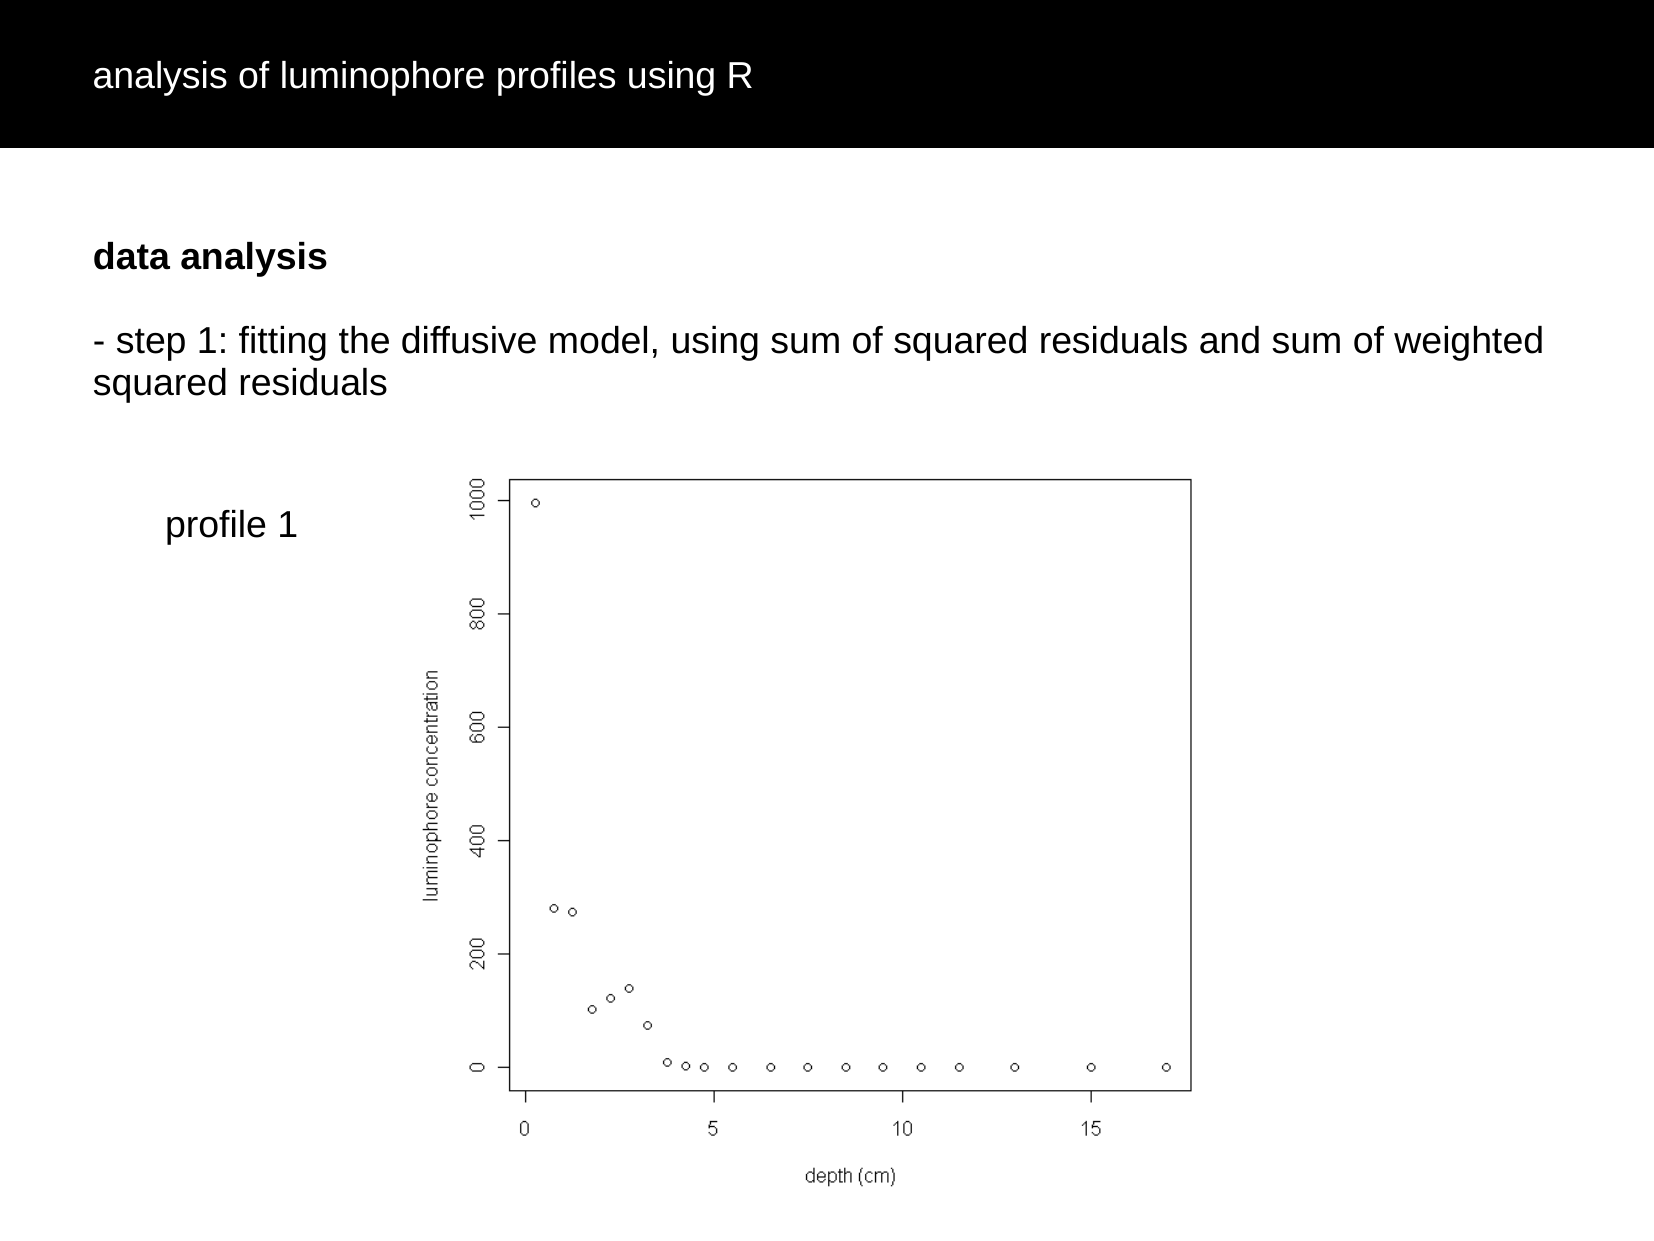

analysis of luminophore profiles using R
data analysis
- step 1: fitting the diffusive model, using sum of squared residuals and sum of weighted
squared residuals
profile 1